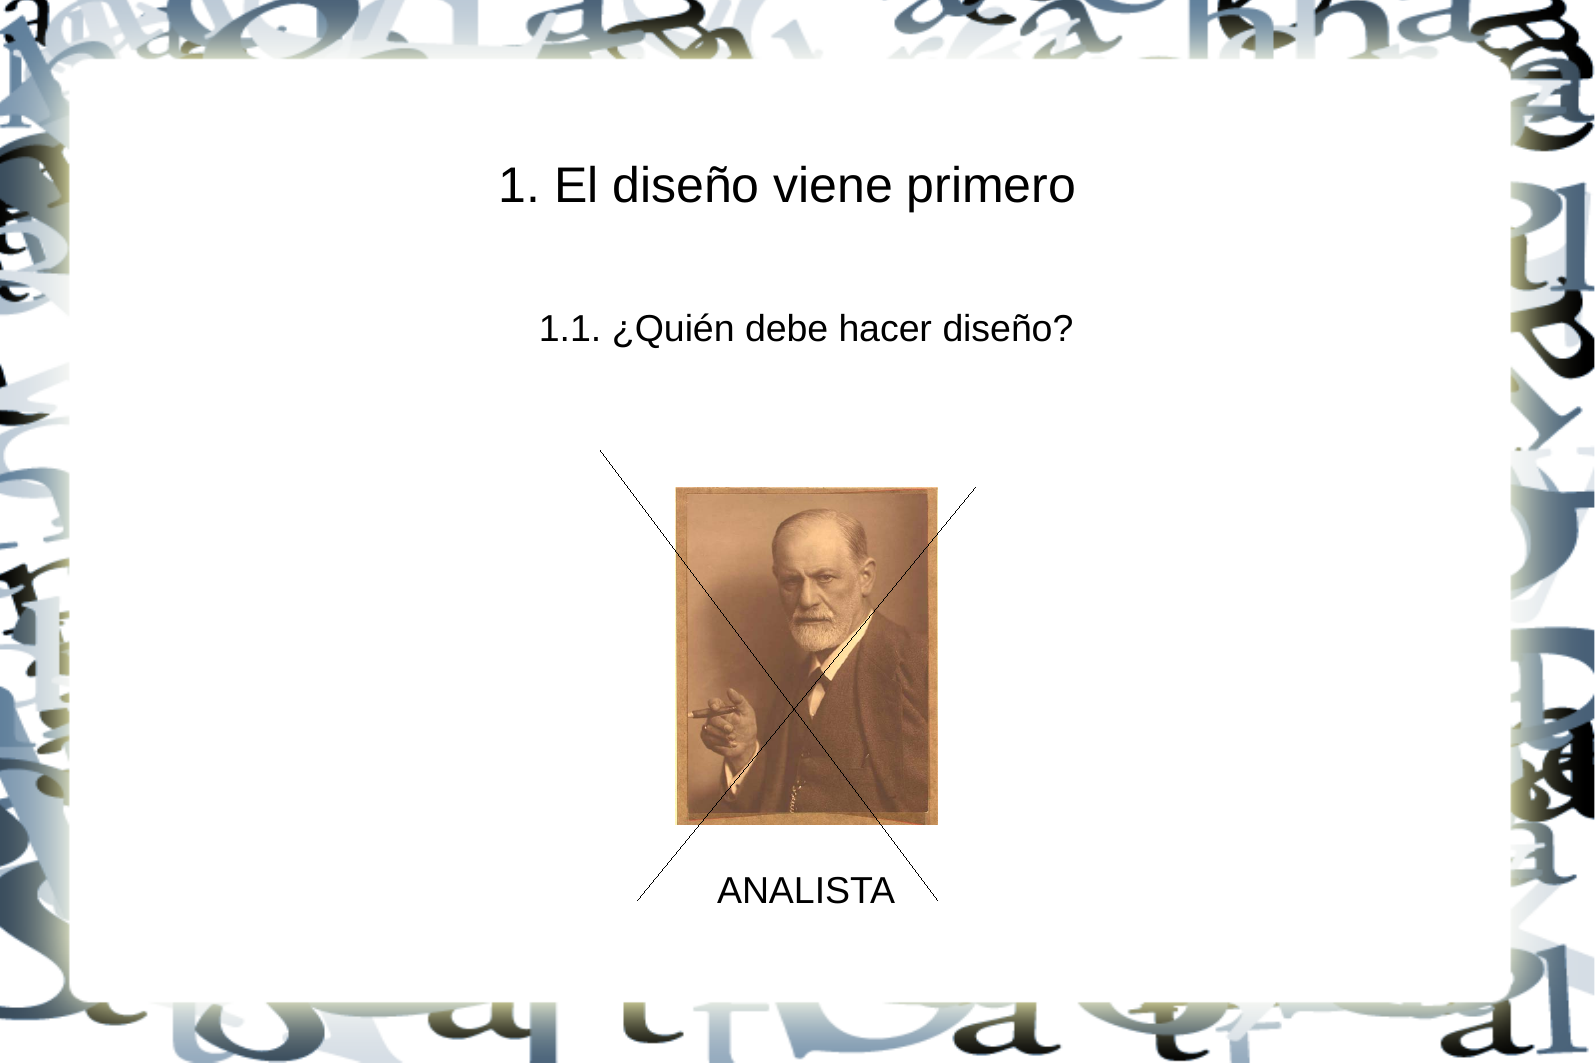

1. El diseño viene primero
1.1. ¿Quién debe hacer diseño?
ANALISTA